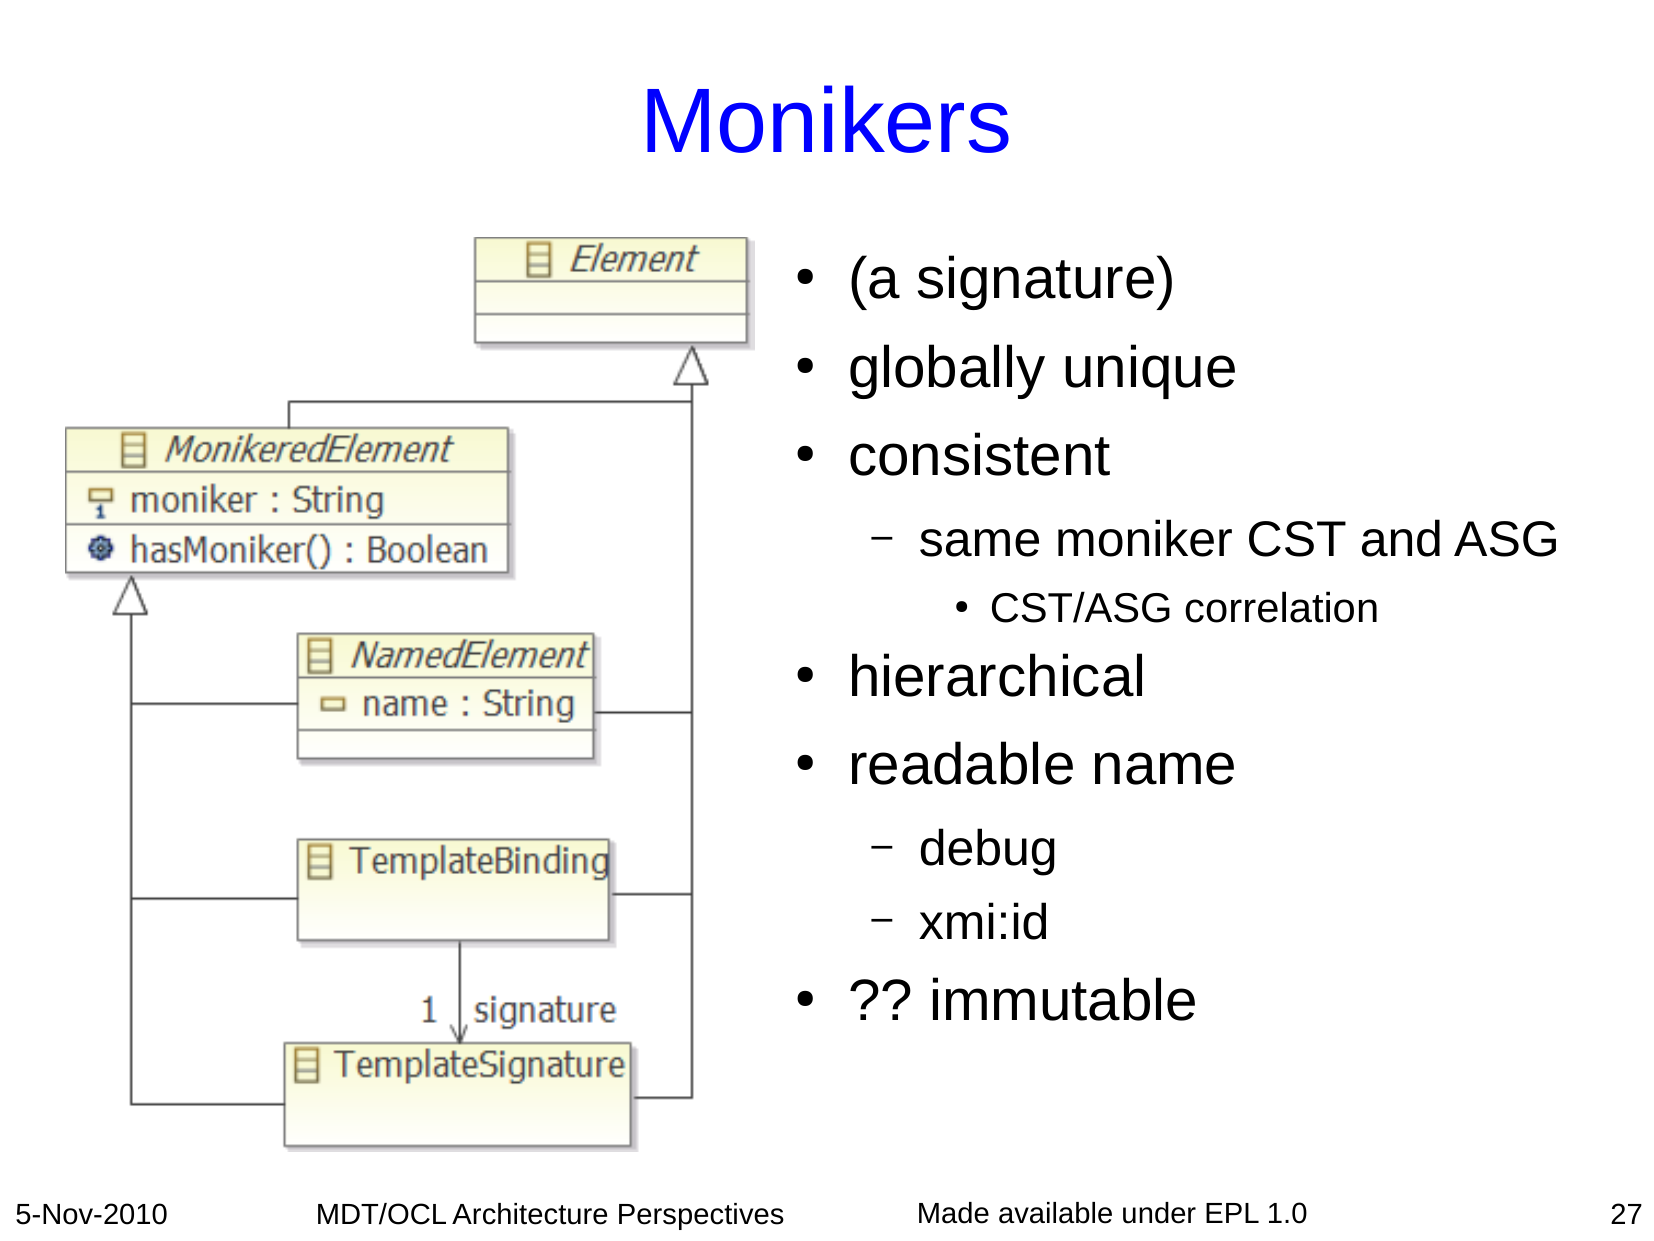

# Monikers
(a signature)
globally unique
consistent
same moniker CST and ASG
CST/ASG correlation
hierarchical
readable name
debug
xmi:id
?? immutable
5-Nov-2010
MDT/OCL Architecture Perspectives
27